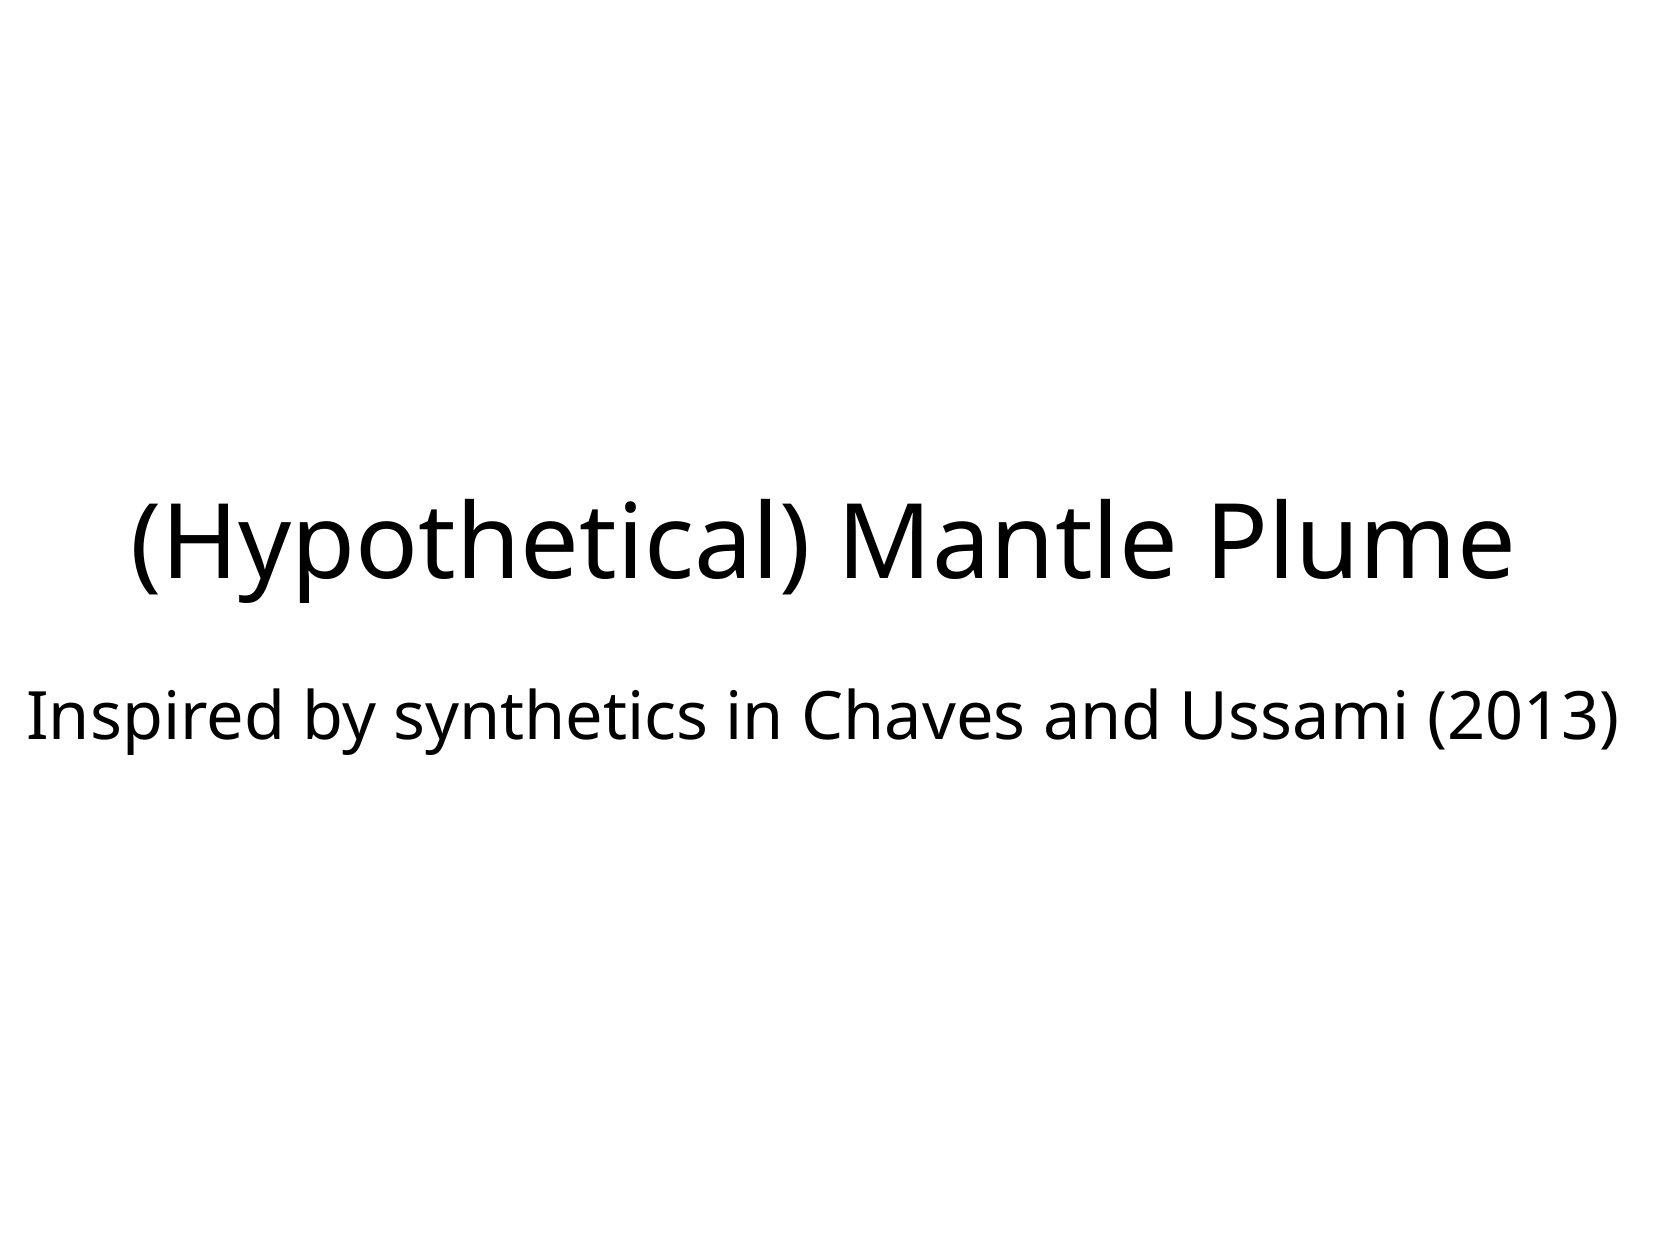

# (Hypothetical) Mantle Plume
Inspired by synthetics in Chaves and Ussami (2013)